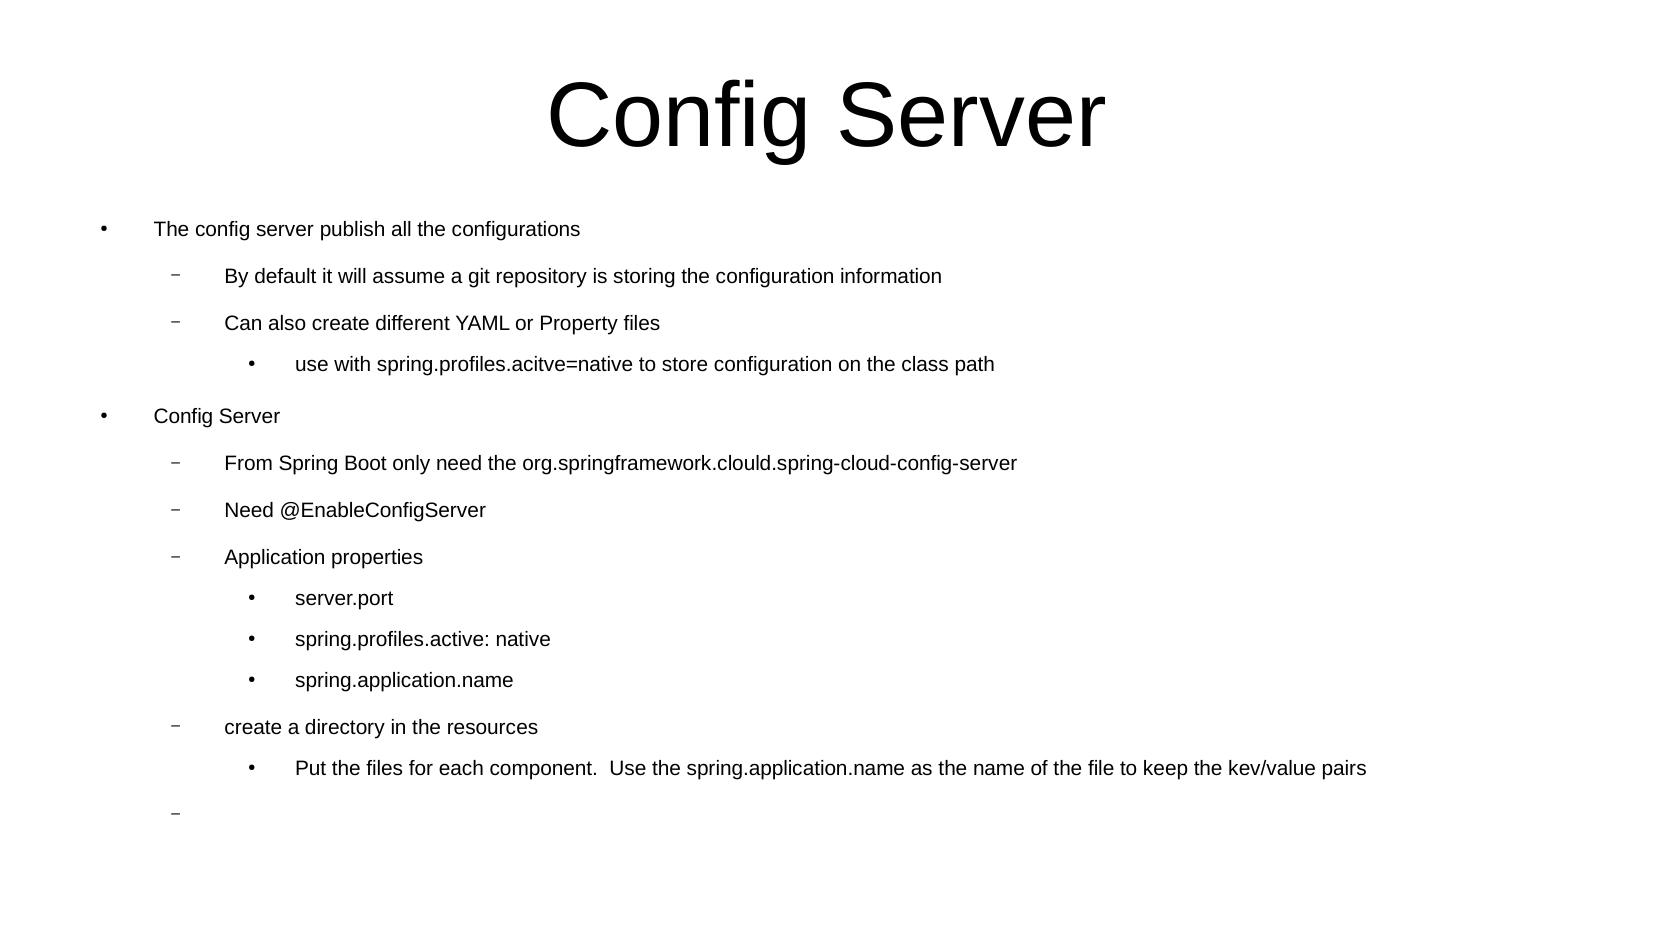

# Config Server
The config server publish all the configurations
By default it will assume a git repository is storing the configuration information
Can also create different YAML or Property files
use with spring.profiles.acitve=native to store configuration on the class path
Config Server
From Spring Boot only need the org.springframework.clould.spring-cloud-config-server
Need @EnableConfigServer
Application properties
server.port
spring.profiles.active: native
spring.application.name
create a directory in the resources
Put the files for each component. Use the spring.application.name as the name of the file to keep the kev/value pairs